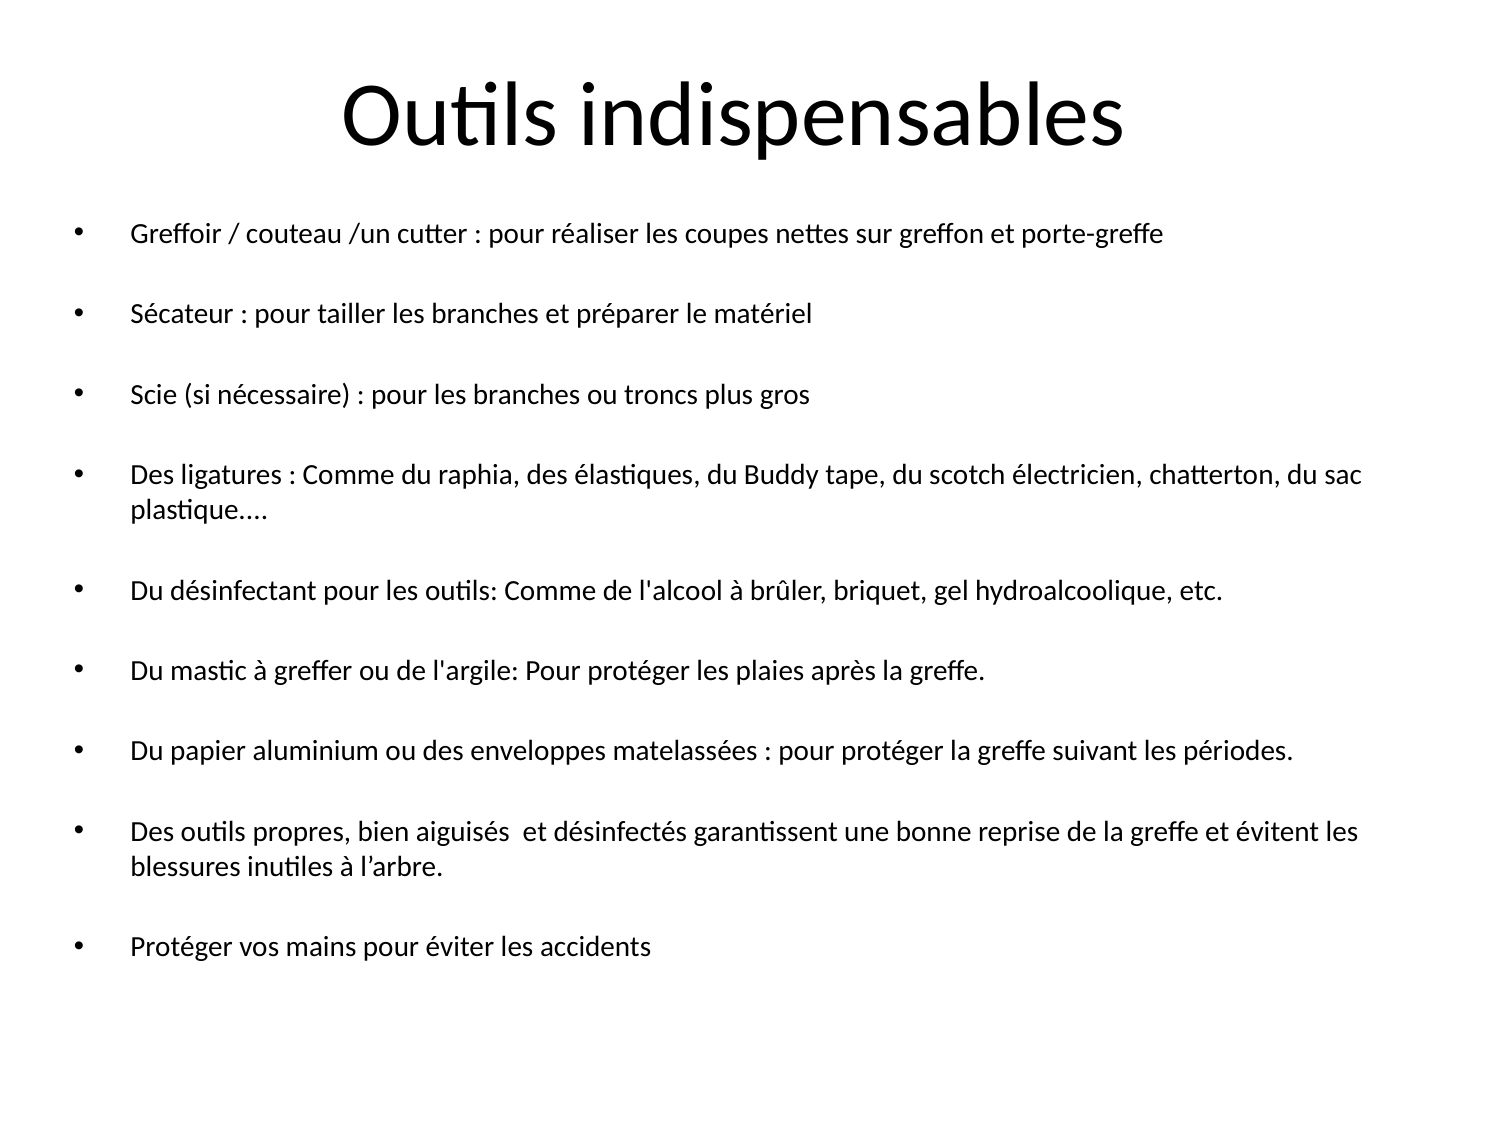

# Outils indispensables
Greffoir / couteau /un cutter : pour réaliser les coupes nettes sur greffon et porte-greffe
Sécateur : pour tailler les branches et préparer le matériel
Scie (si nécessaire) : pour les branches ou troncs plus gros
Des ligatures : Comme du raphia, des élastiques, du Buddy tape, du scotch électricien, chatterton, du sac plastique....
Du désinfectant pour les outils: Comme de l'alcool à brûler, briquet, gel hydroalcoolique, etc.
Du mastic à greffer ou de l'argile: Pour protéger les plaies après la greffe.
Du papier aluminium ou des enveloppes matelassées : pour protéger la greffe suivant les périodes.
Des outils propres, bien aiguisés et désinfectés garantissent une bonne reprise de la greffe et évitent les blessures inutiles à l’arbre.
Protéger vos mains pour éviter les accidents